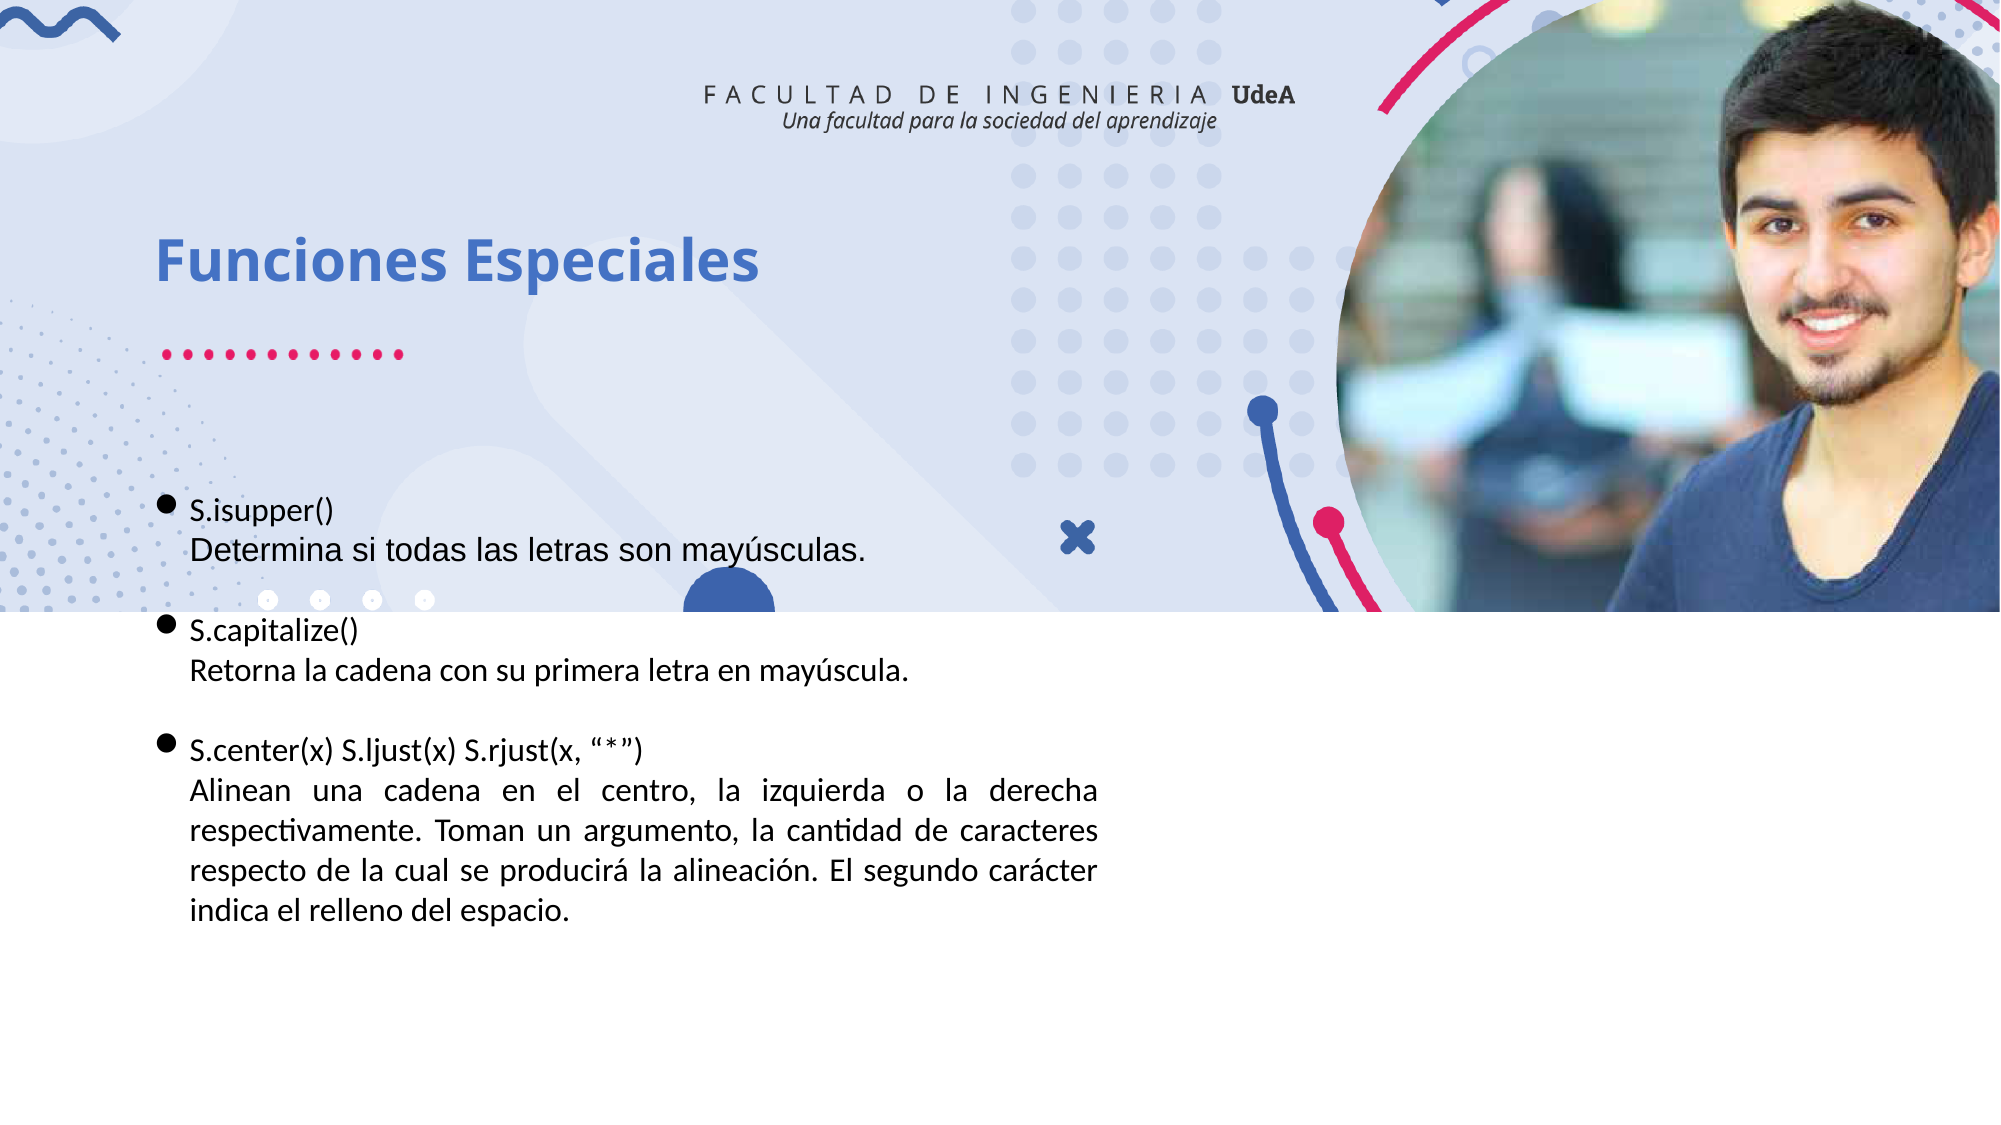

Funciones Especiales
S.isupper()
Determina si todas las letras son mayúsculas.
S.capitalize()
Retorna la cadena con su primera letra en mayúscula.
S.center(x) S.ljust(x) S.rjust(x, “*”)
Alinean una cadena en el centro, la izquierda o la derecha respectivamente. Toman un argumento, la cantidad de caracteres respecto de la cual se producirá la alineación. El segundo carácter indica el relleno del espacio.